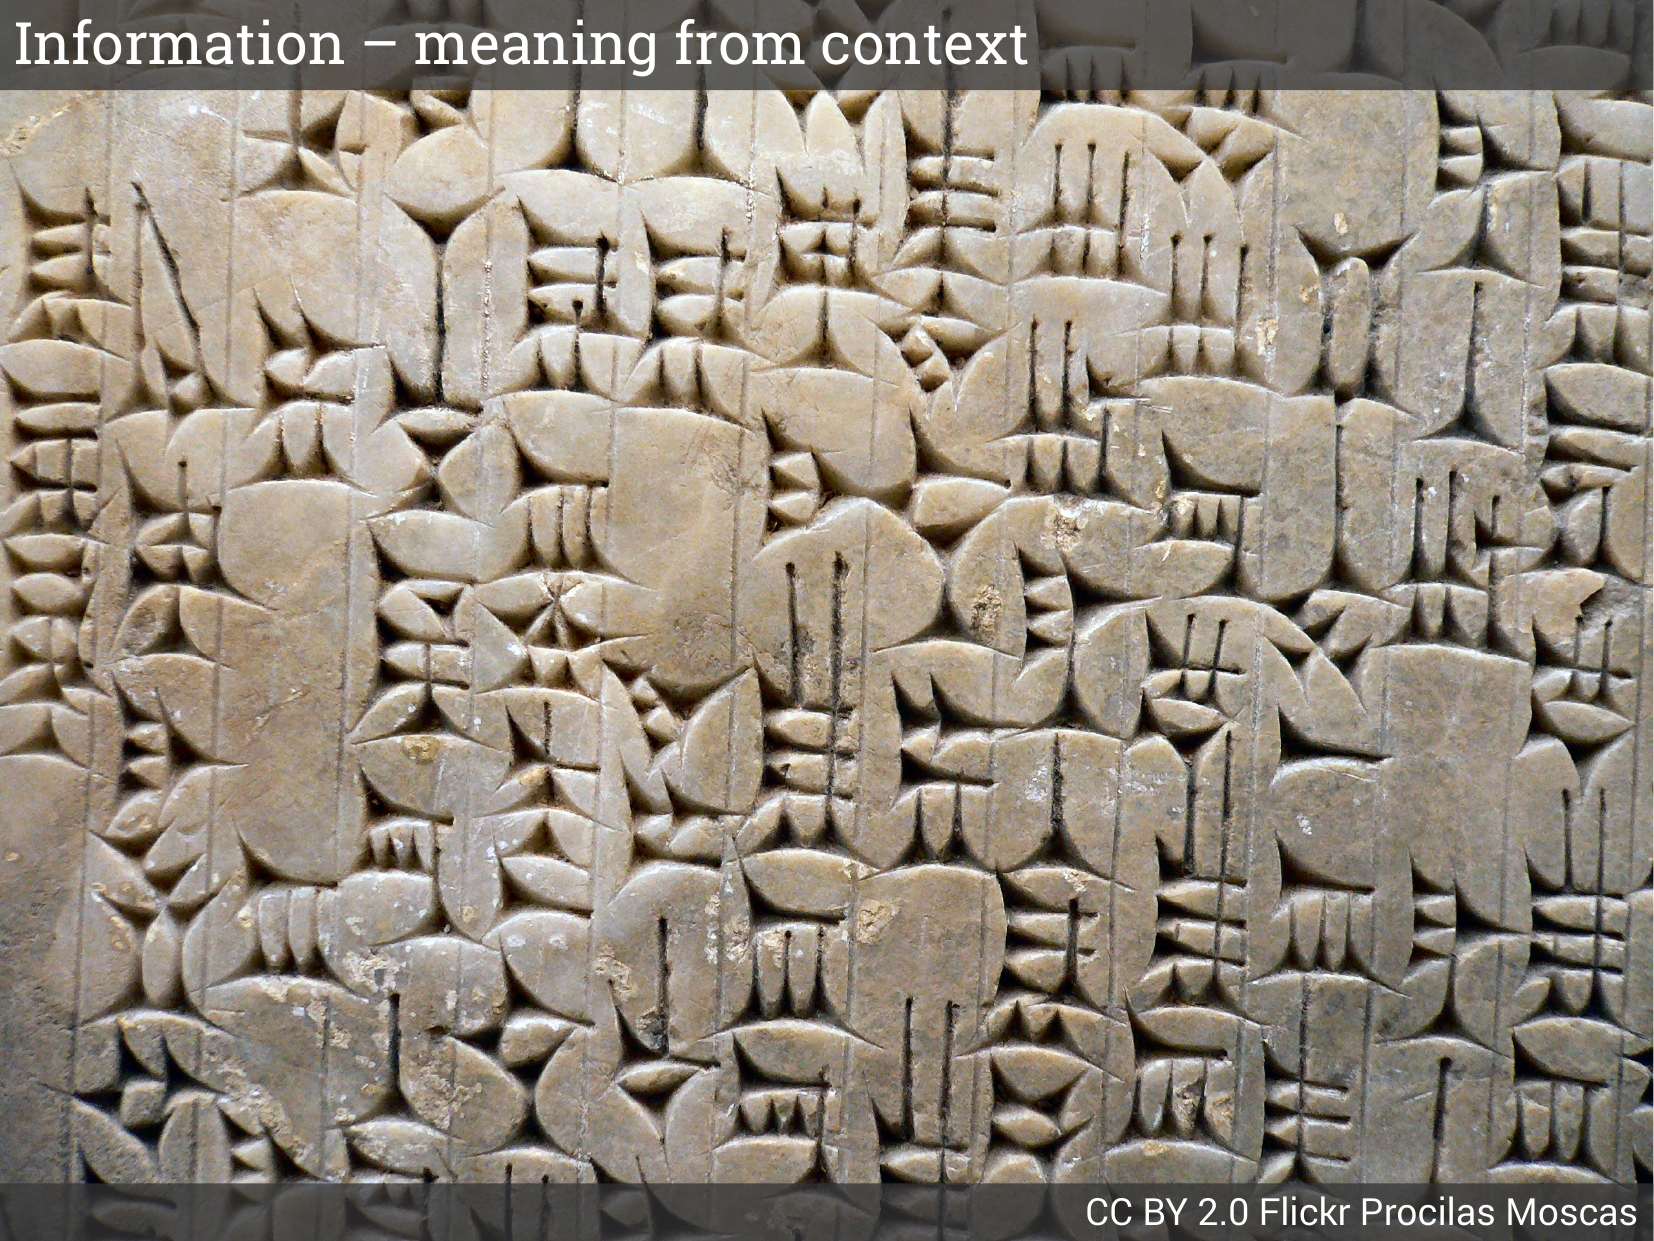

Information – meaning from context
CC BY 2.0 Flickr Procilas Moscas